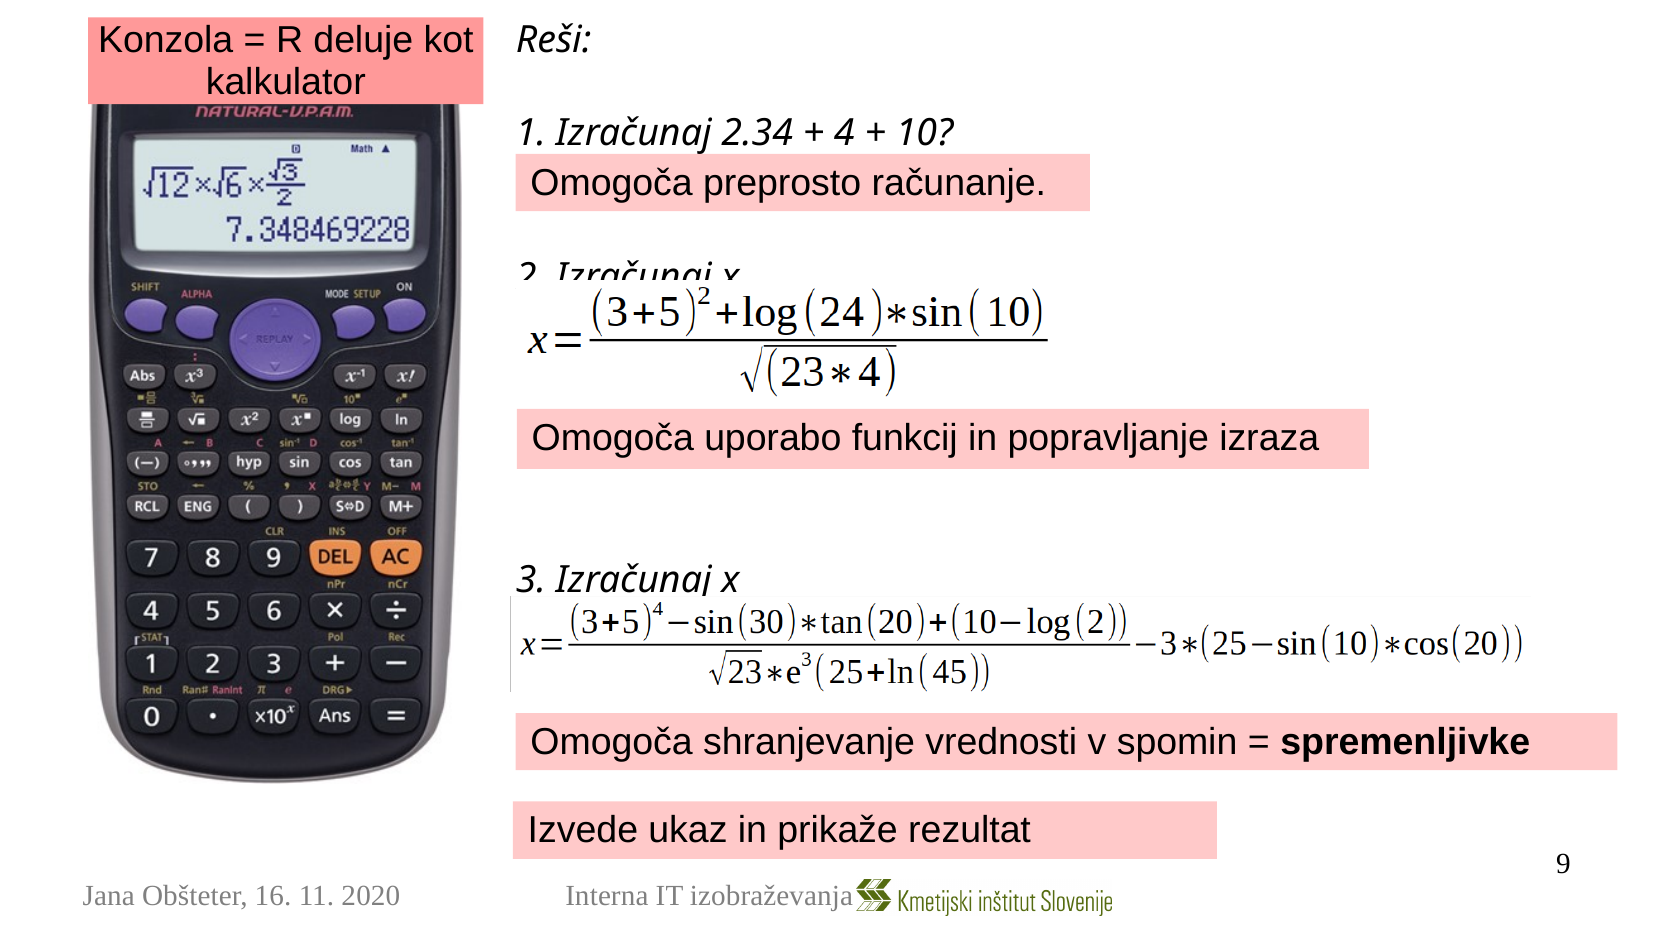

Reši:
1. Izračunaj 2.34 + 4 + 10?
2. Izračunaj x.
3. Izračunaj x
Konzola = R deluje kot
kalkulator
Omogoča preprosto računanje.
Omogoča uporabo funkcij in popravljanje izraza
Omogoča shranjevanje vrednosti v spomin = spremenljivke
Izvede ukaz in prikaže rezultat
9